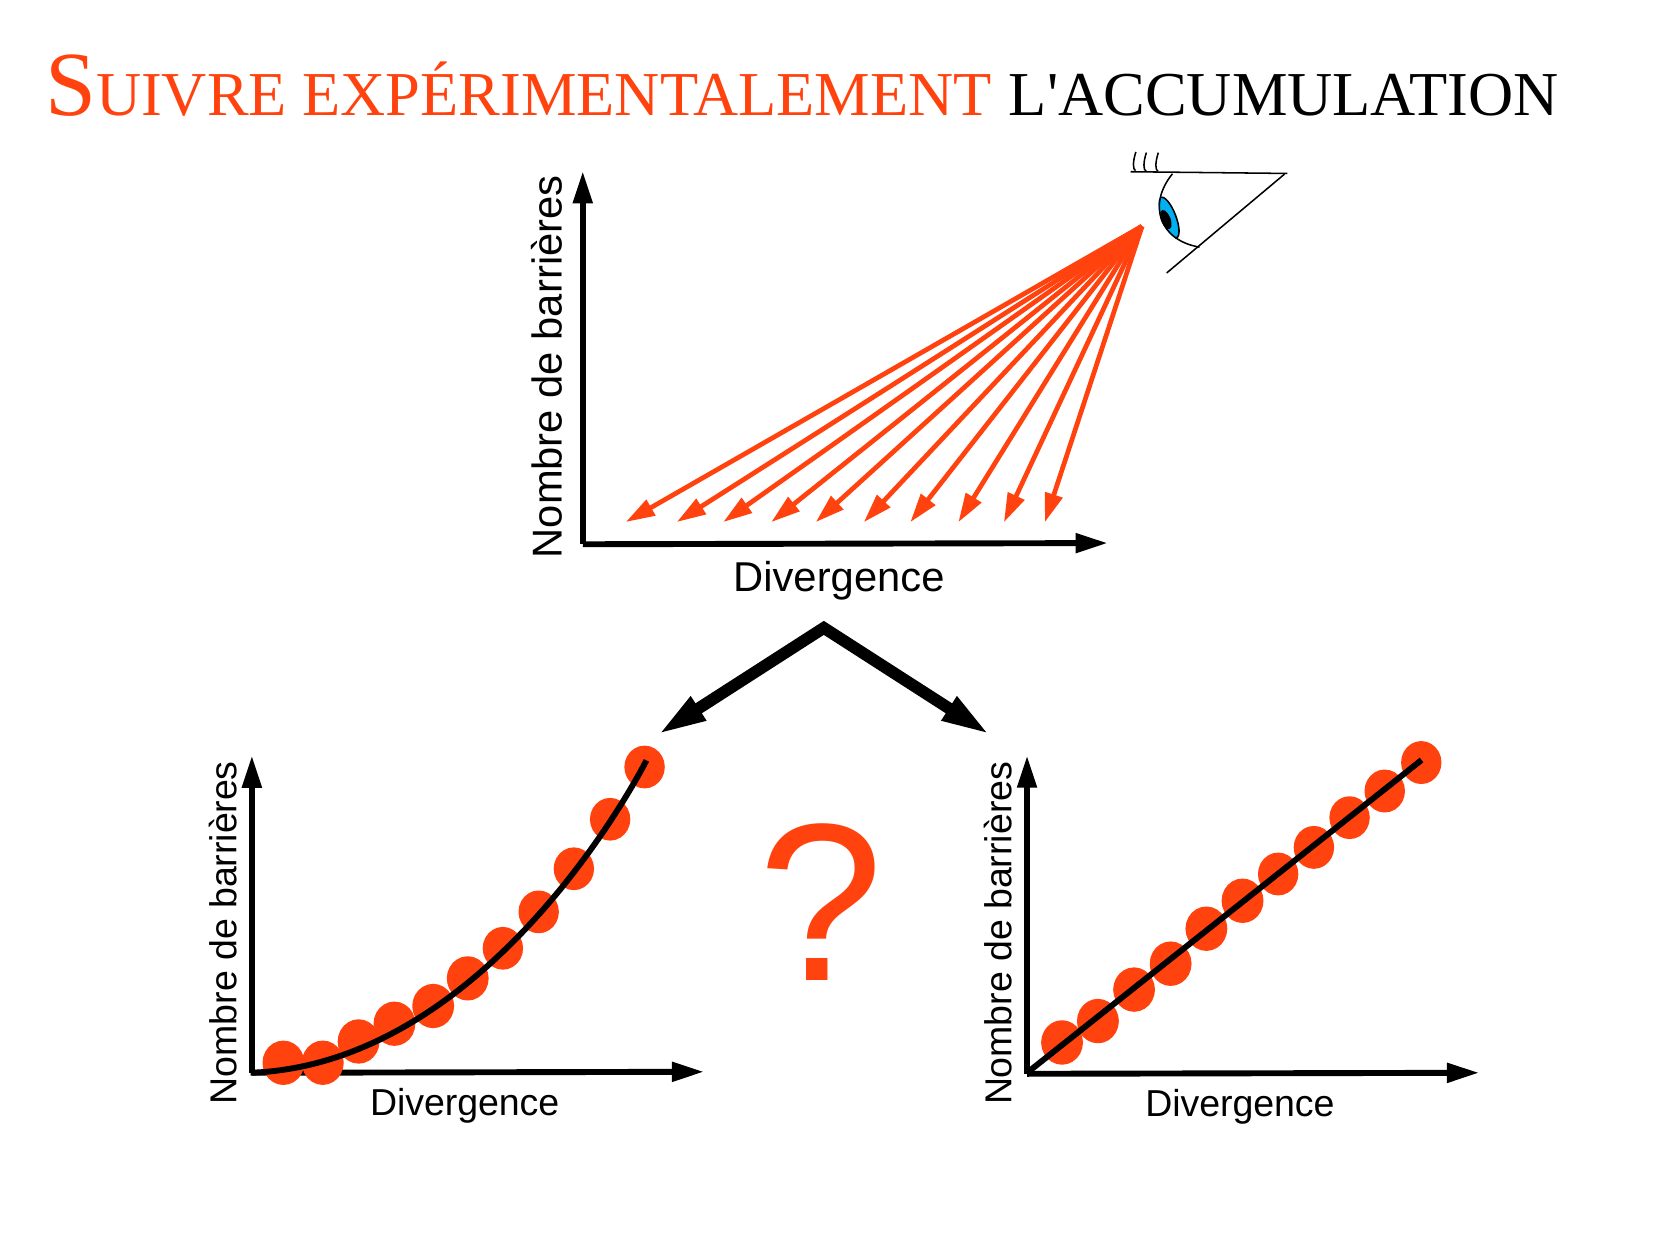

SUIVRE EXPÉRIMENTALEMENT L'ACCUMULATION
Nombre de barrières
Divergence
?
Nombre de barrières
Nombre de barrières
Divergence
Divergence